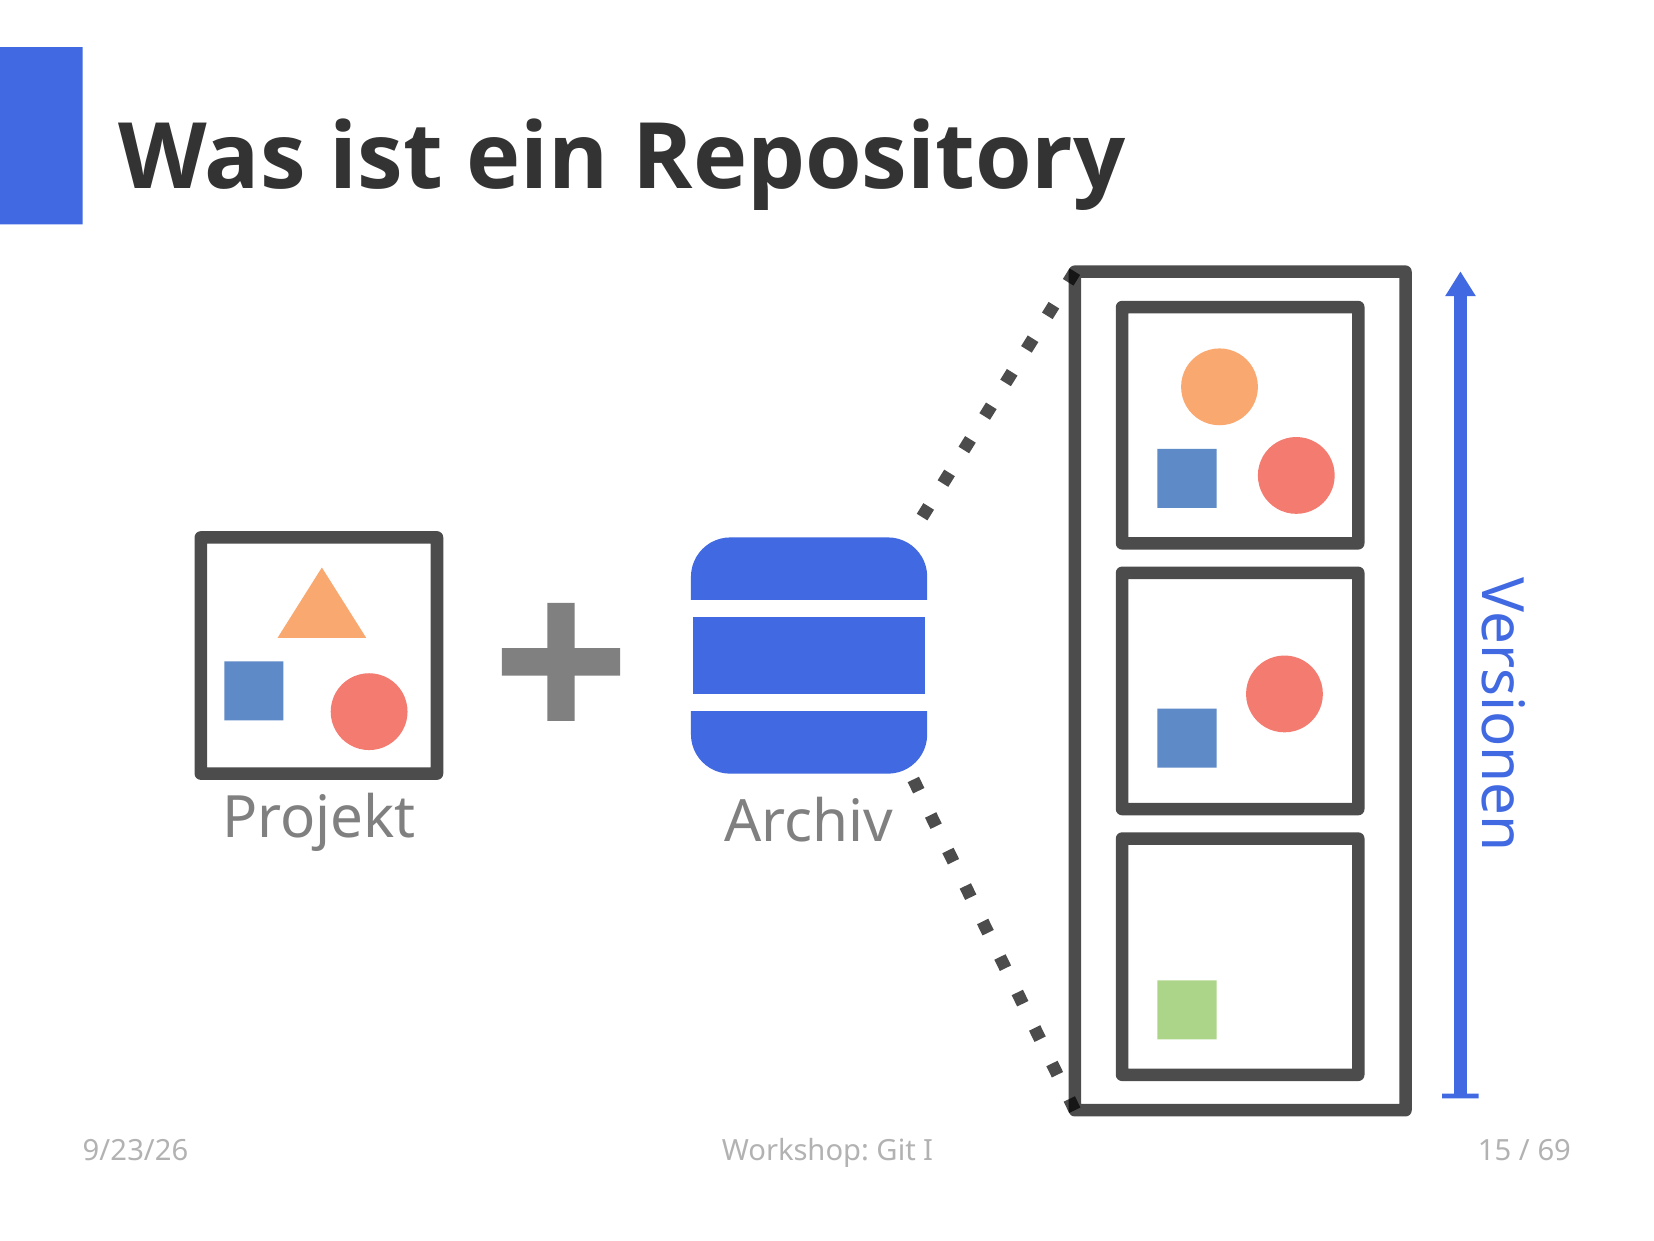

# Was ist ein Repository
Versionen
Projekt
Archiv